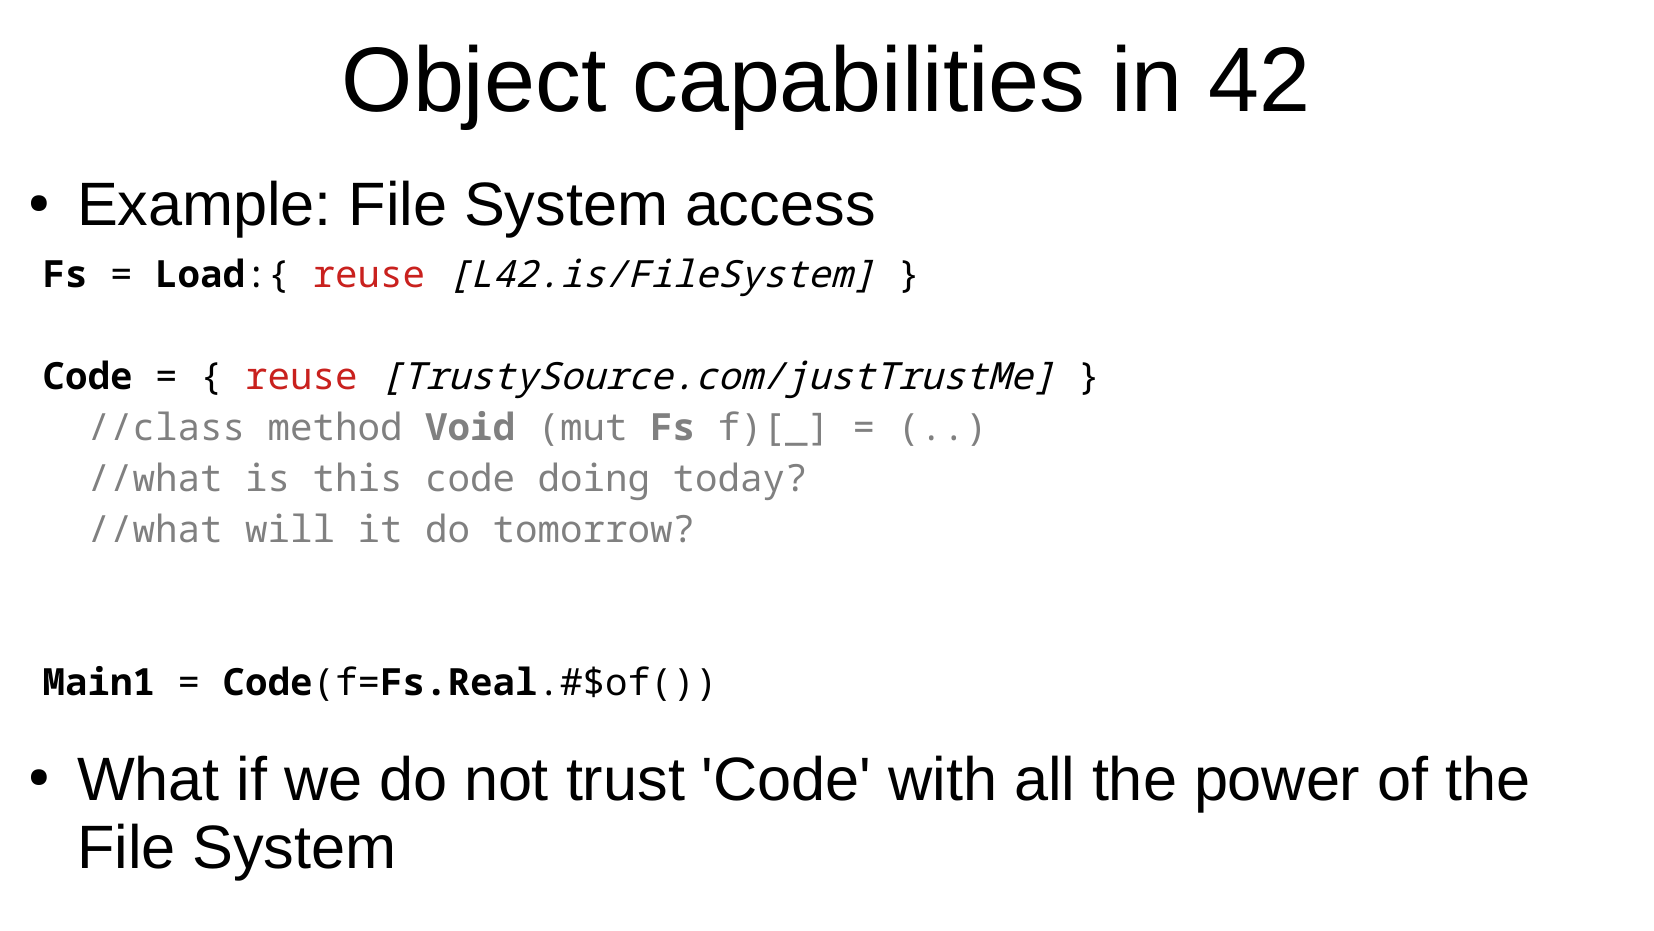

# Object capabilities in 42
Example: File System access
What if we do not trust 'Code' with all the power of the File System
Fs = Load:{ reuse [L42.is/FileSystem] }
Code = { reuse [TrustySource.com/justTrustMe] }
 //class method Void (mut Fs f)[_] = (..)
 //what is this code doing today?
 //what will it do tomorrow?
Main1 = Code(f=Fs.Real.#$of())